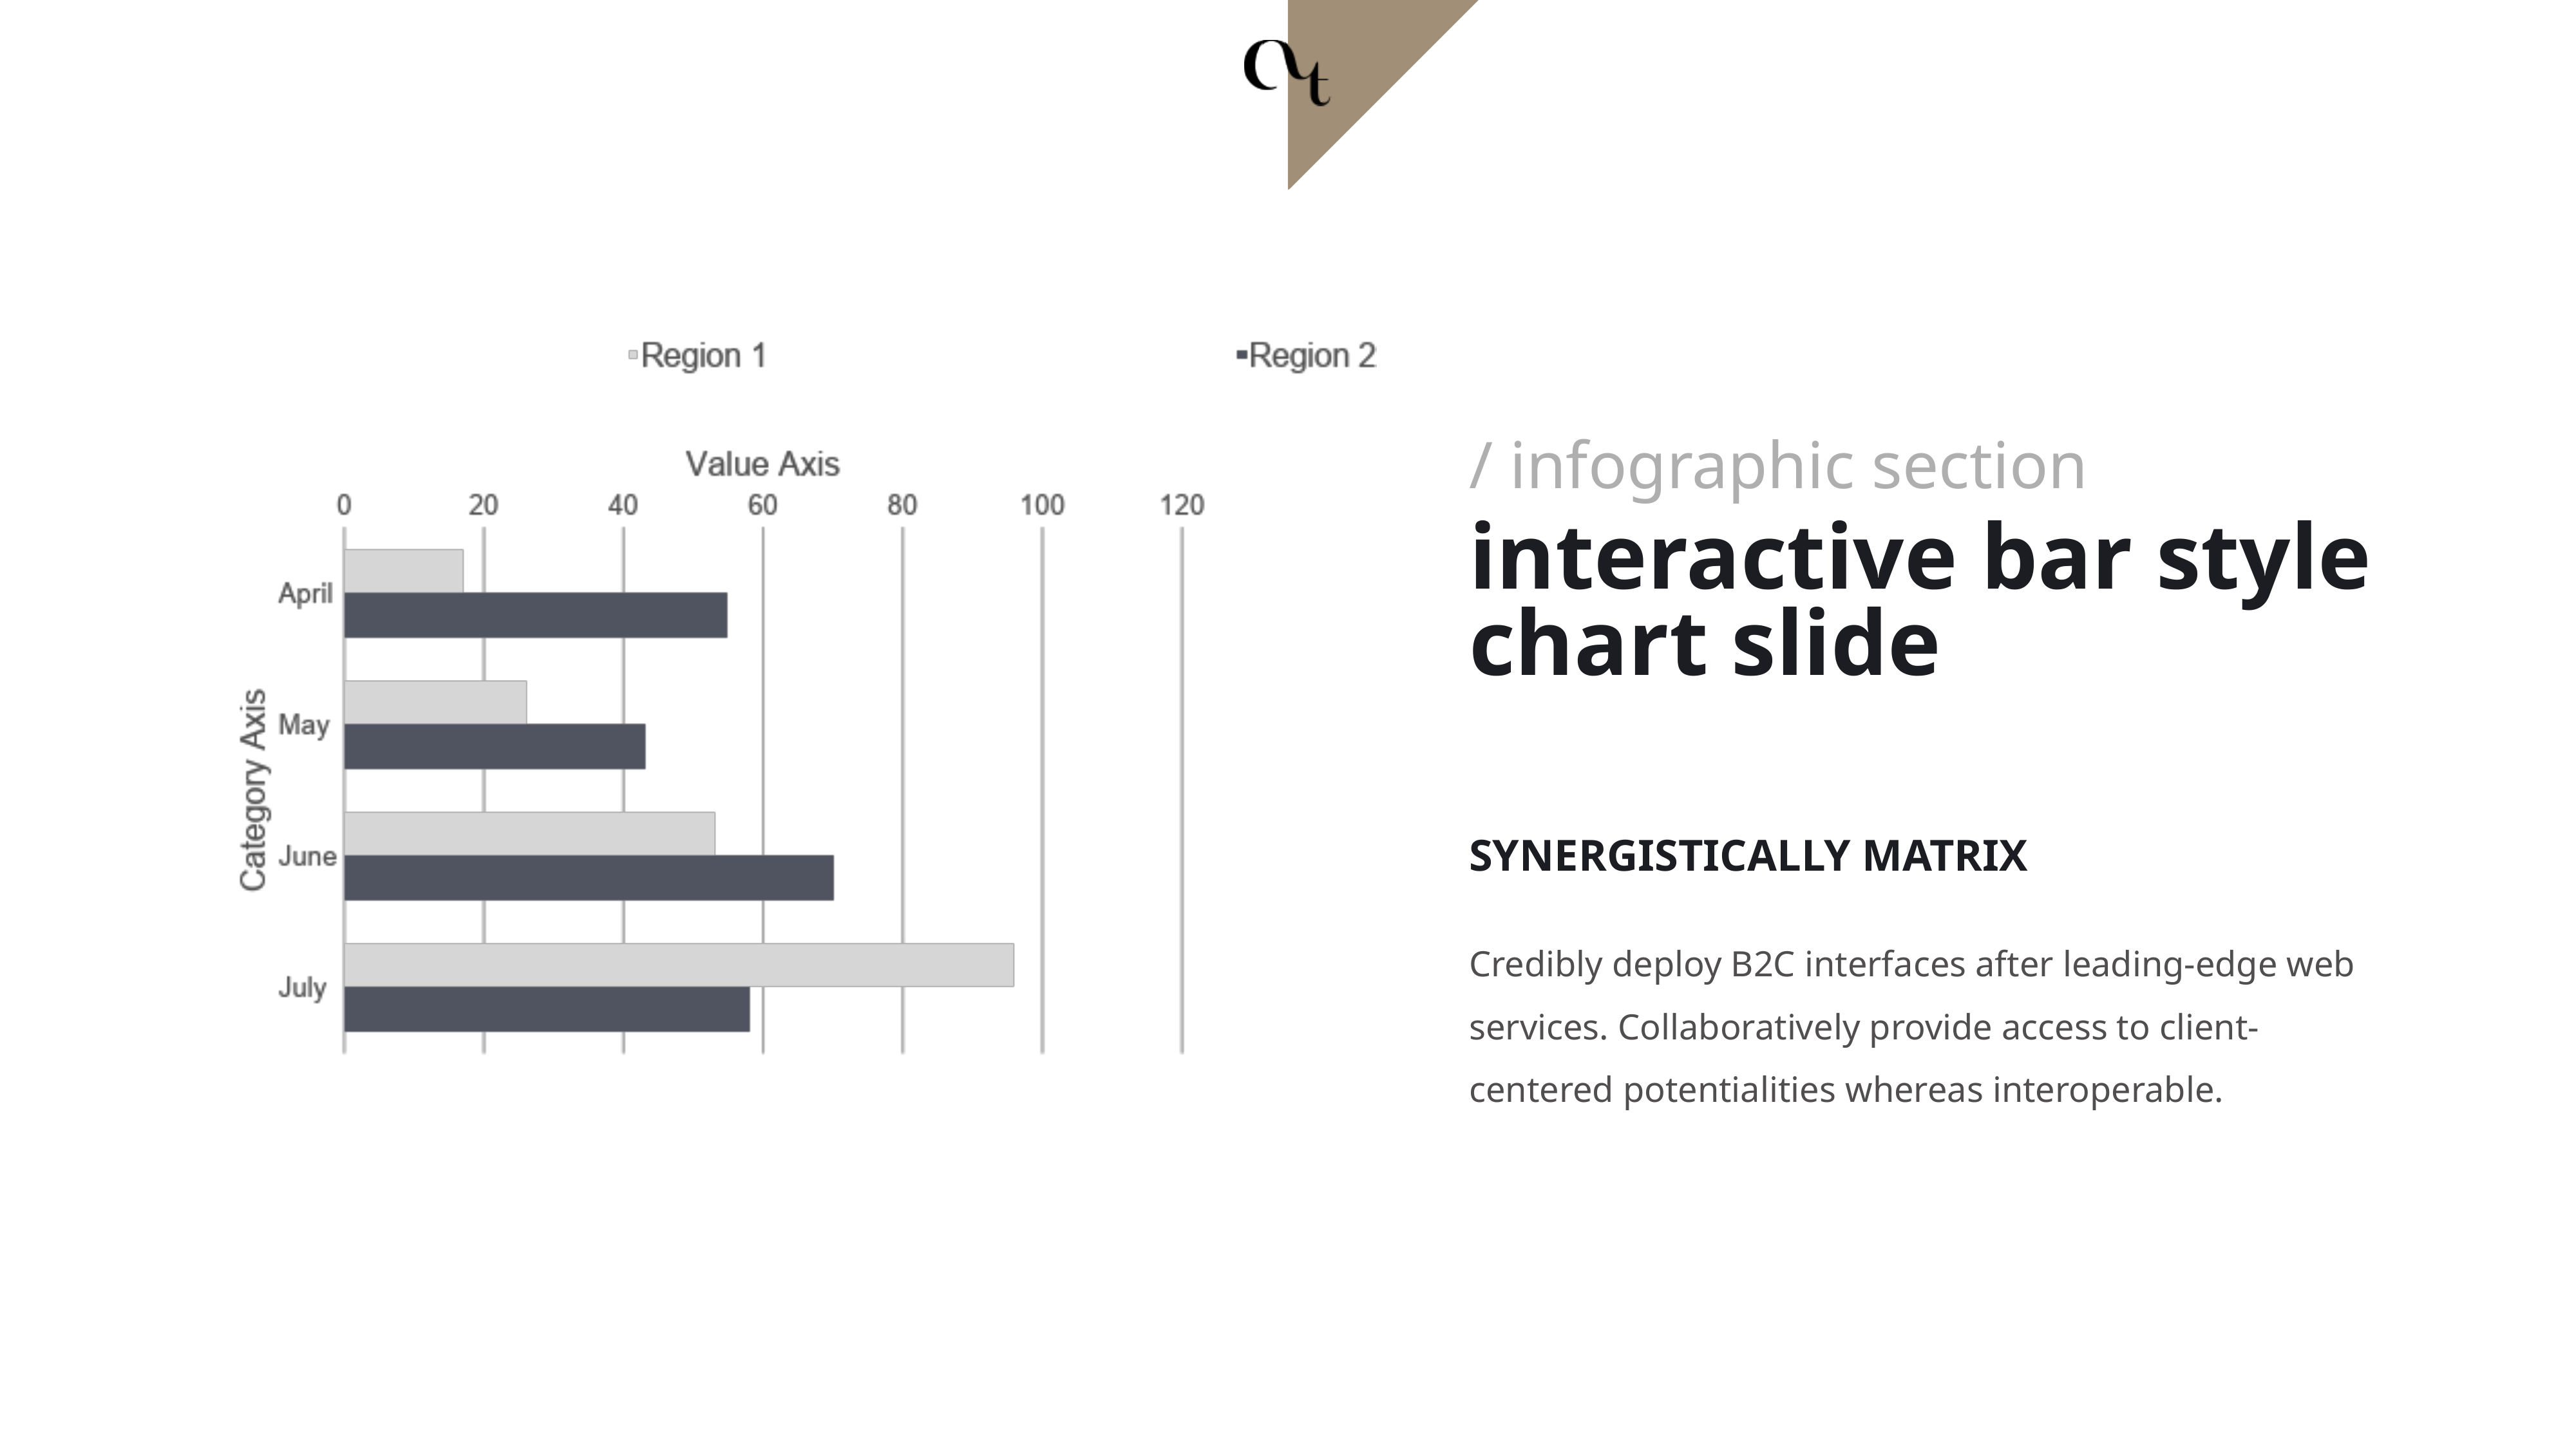

SLIDE
/ infographic section
# interactive bar style chart slide
SYNERGISTICALLY MATRIX
Credibly deploy B2C interfaces after leading-edge web services. Collaboratively provide access to client-centered potentialities whereas interoperable.